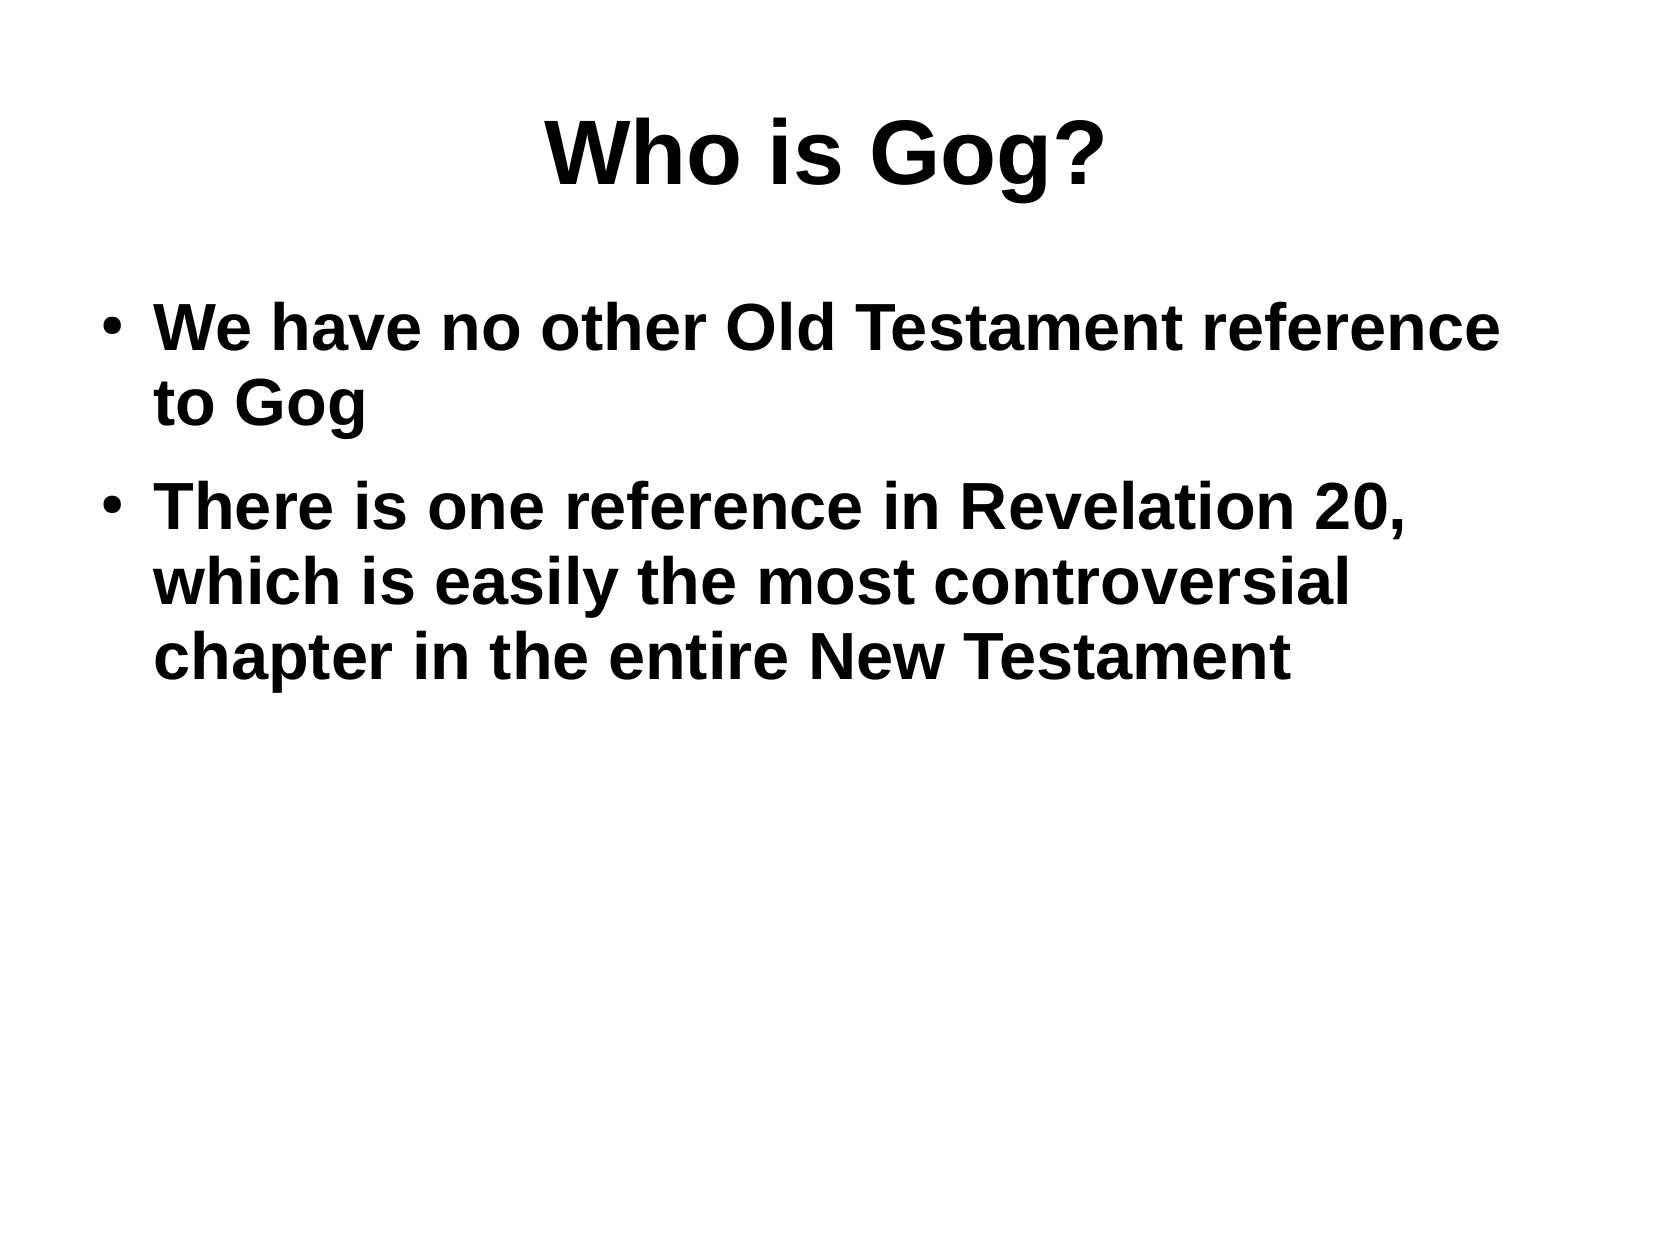

# Who is Gog?
We have no other Old Testament reference to Gog
There is one reference in Revelation 20, which is easily the most controversial chapter in the entire New Testament